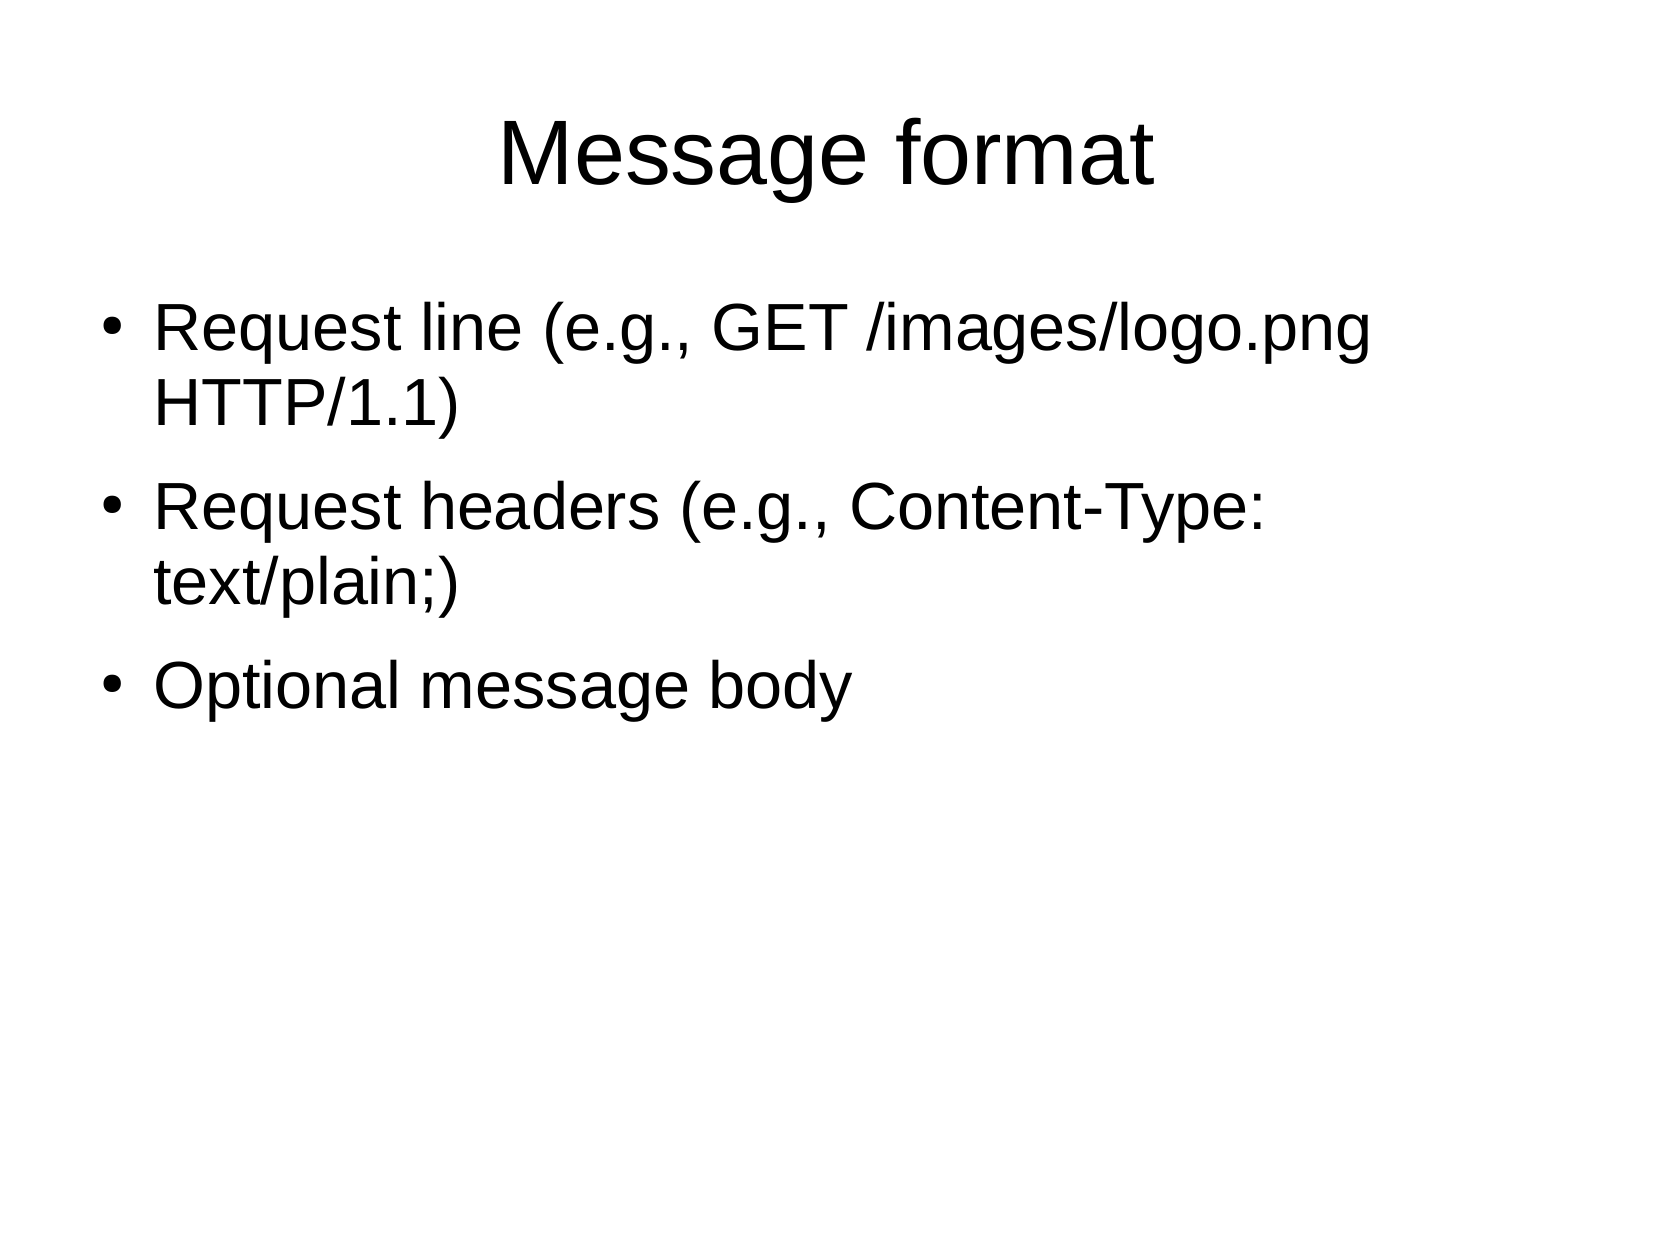

# Message format
Request line (e.g., GET /images/logo.png HTTP/1.1)
Request headers (e.g., Content-Type: text/plain;)
Optional message body